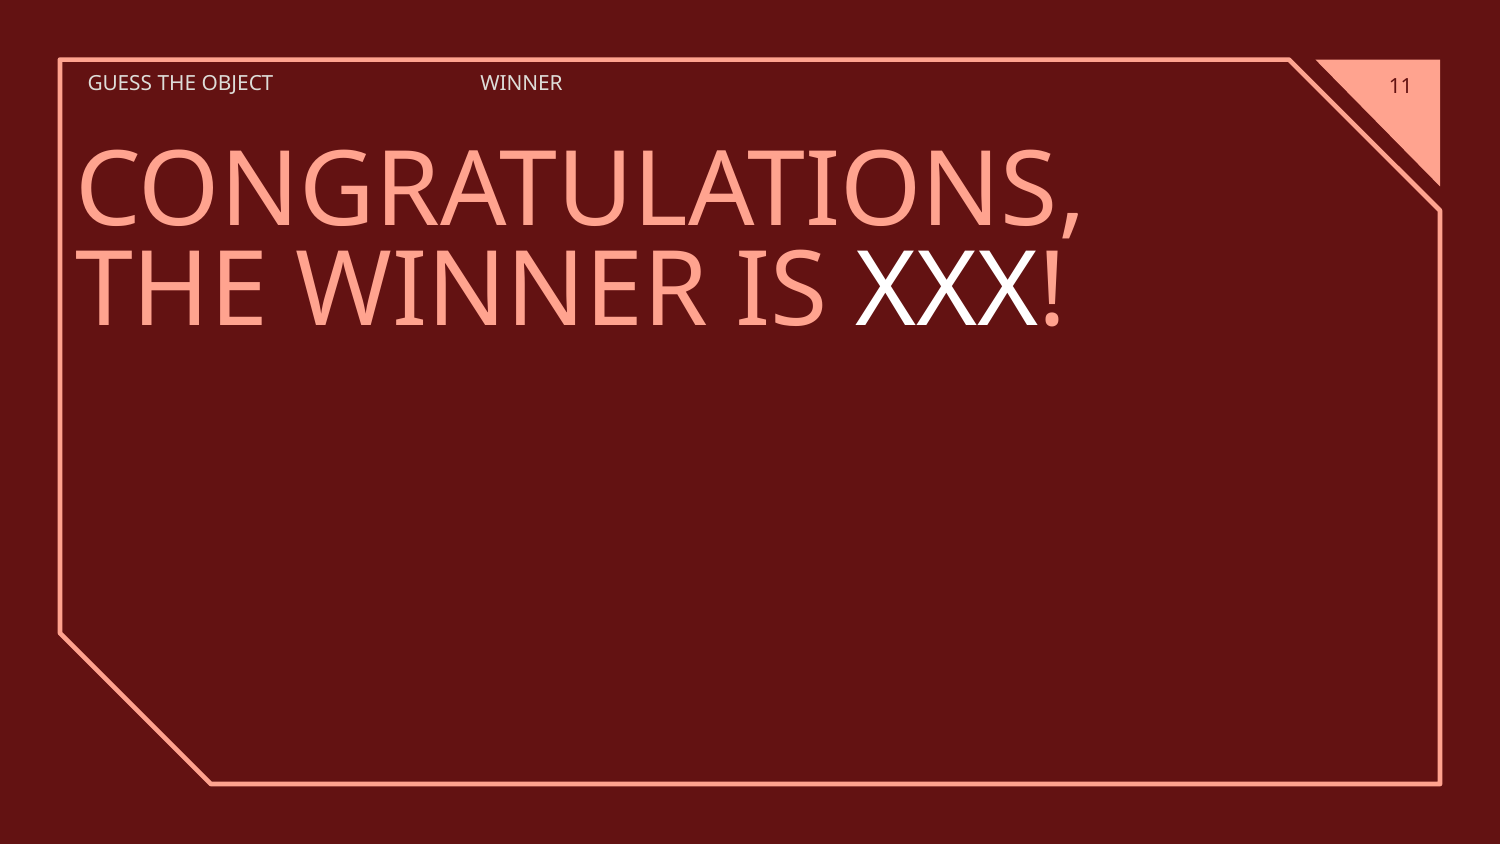

# GUESS THE OBJECT
WINNER
CONGRATULATIONS,
THE WINNER IS XXX!